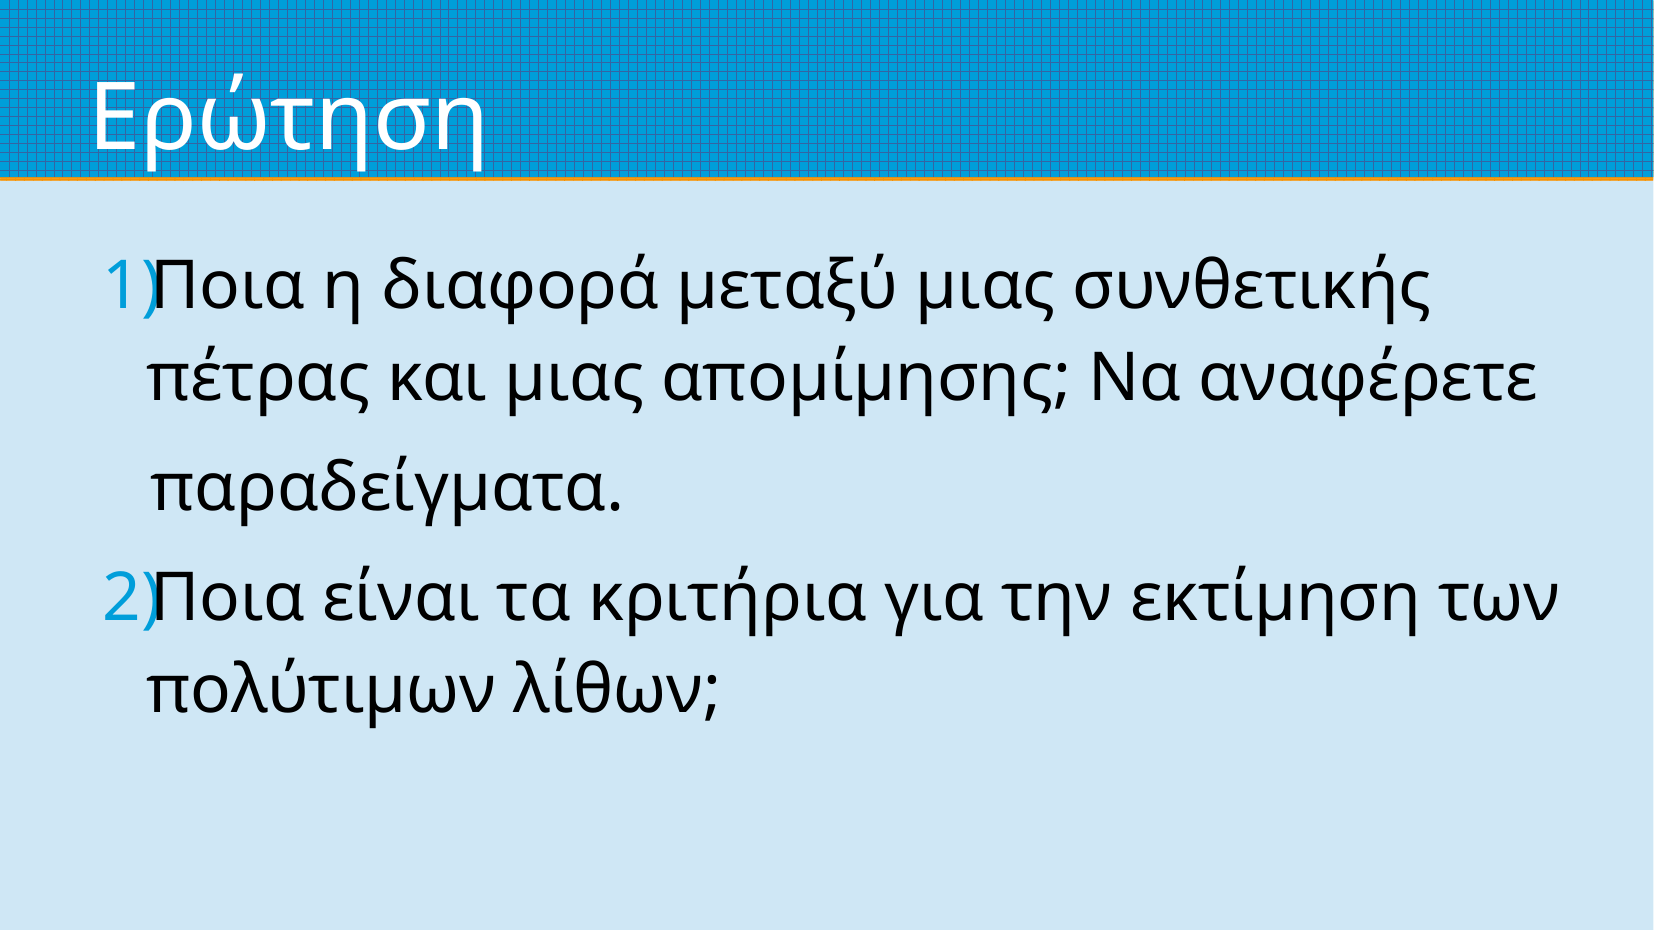

# Ερώτηση
Ποια η διαφορά μεταξύ μιας συνθετικής πέτρας και μιας απομίμησης; Να αναφέρετε
παραδείγματα.
Ποια είναι τα κριτήρια για την εκτίμηση των πολύτιμων λίθων;